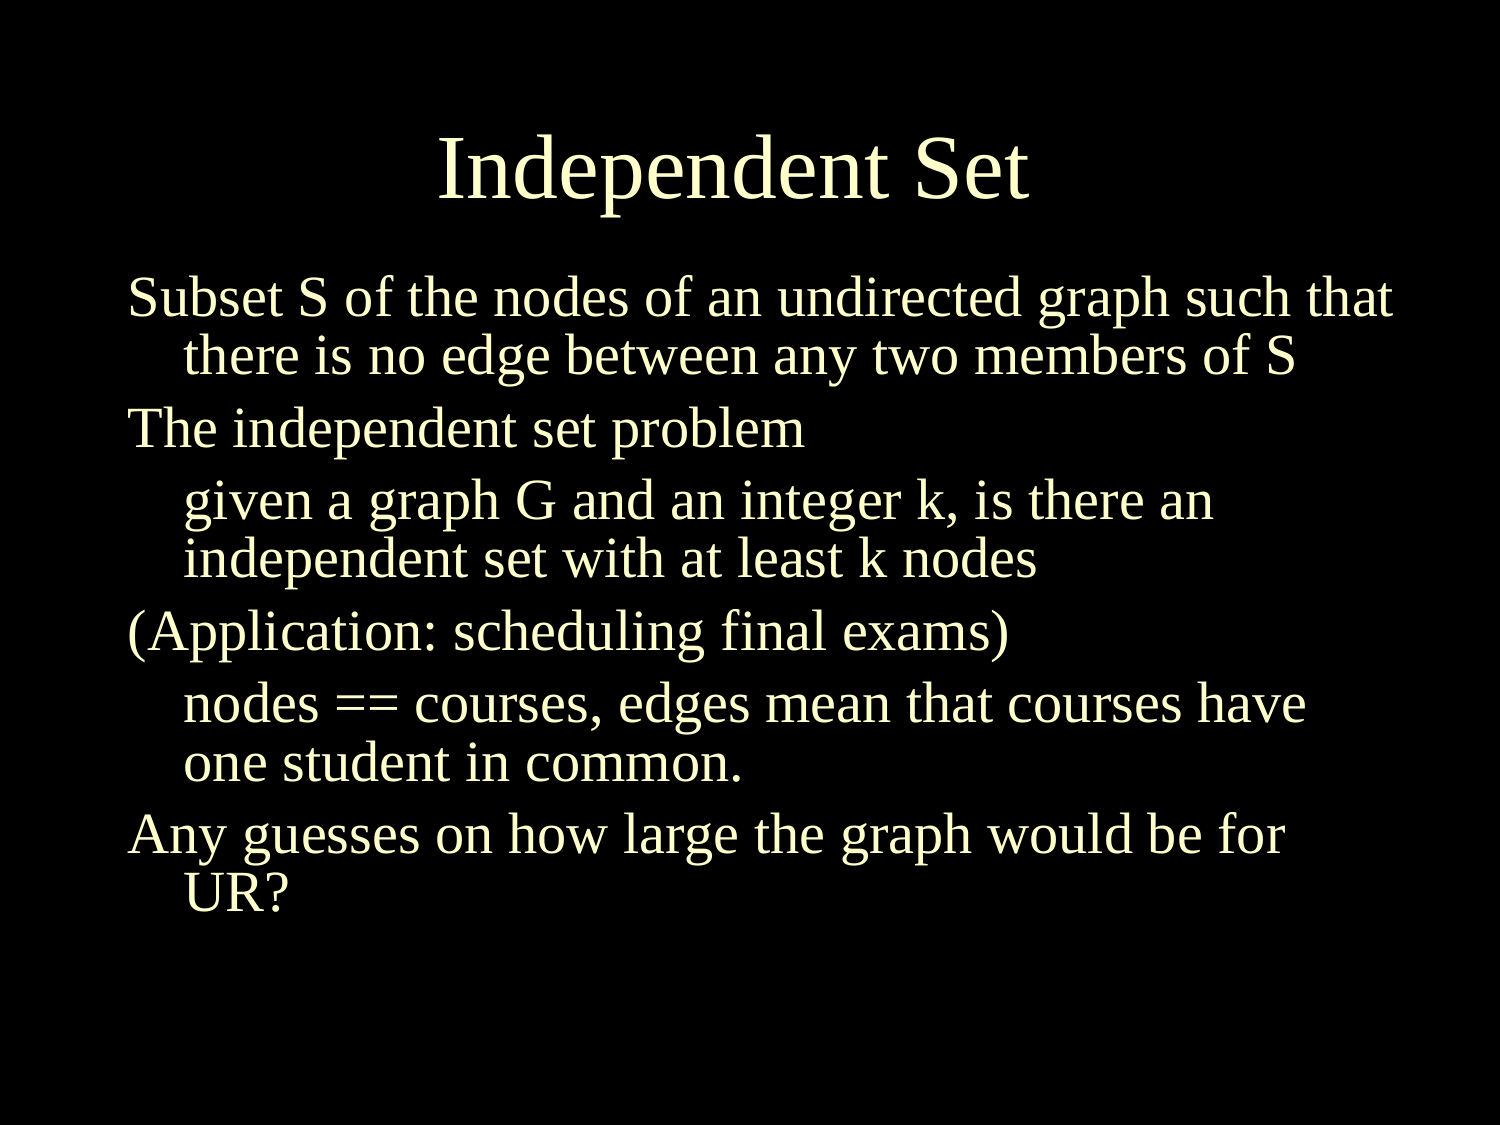

# Independent Set
Subset S of the nodes of an undirected graph such that there is no edge between any two members of S
The independent set problem
	given a graph G and an integer k, is there an independent set with at least k nodes
(Application: scheduling final exams)
	nodes == courses, edges mean that courses have one student in common.
Any guesses on how large the graph would be for UR?